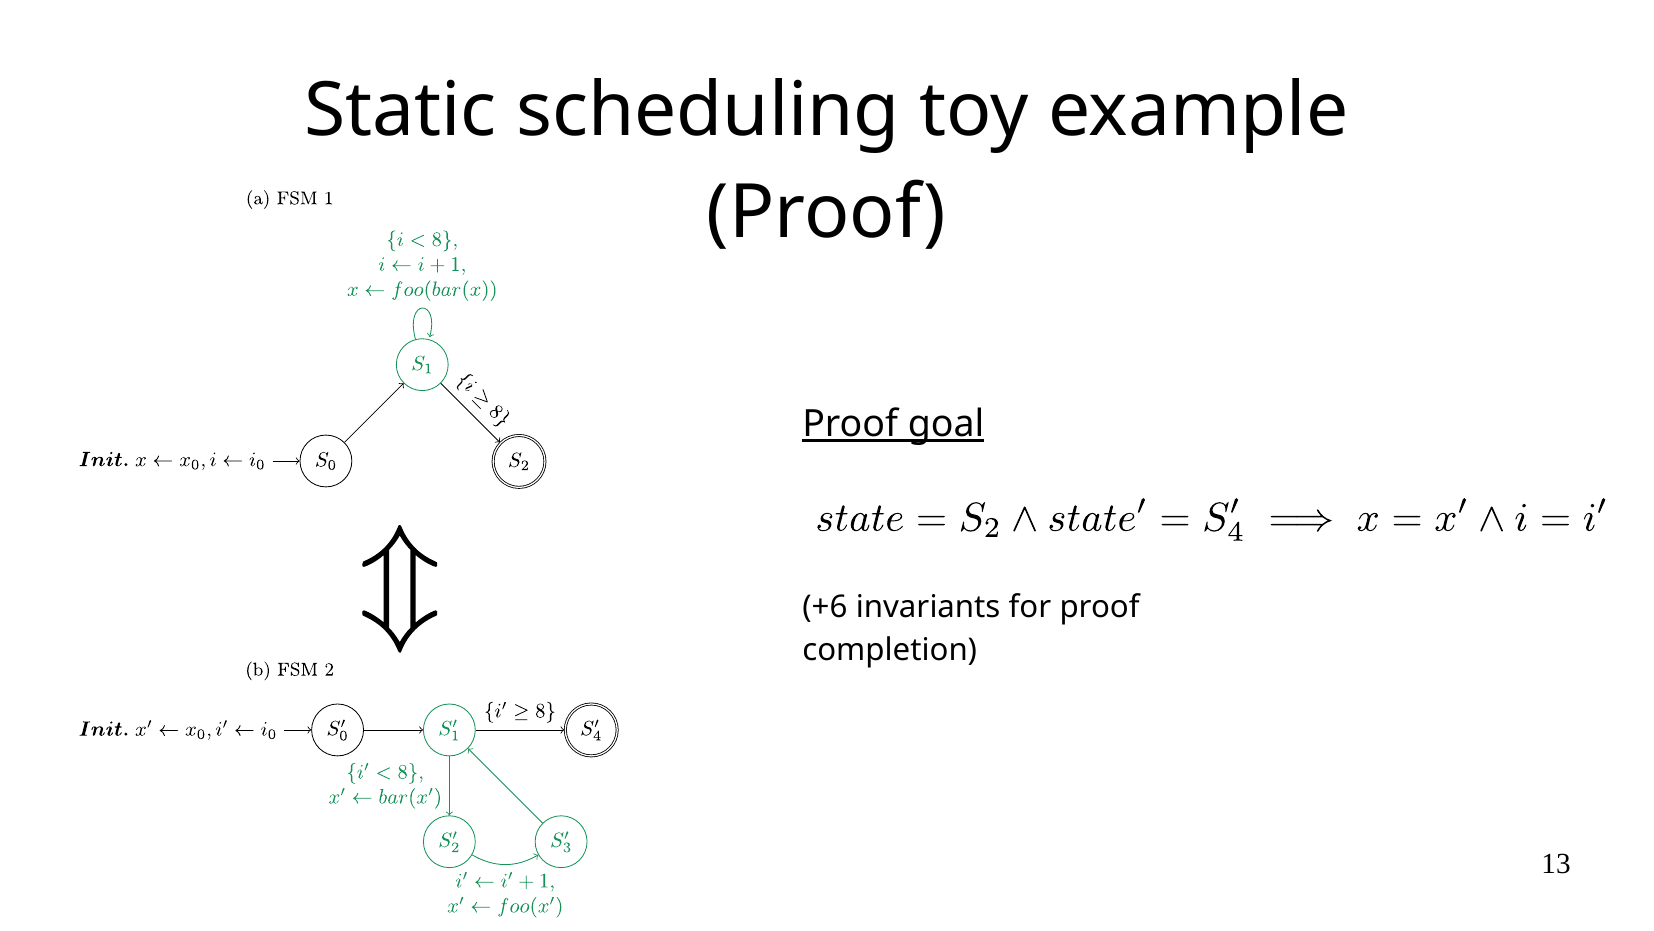

Static scheduling toy example (Proof)
Proof goal
(+6 invariants for proof completion)
13